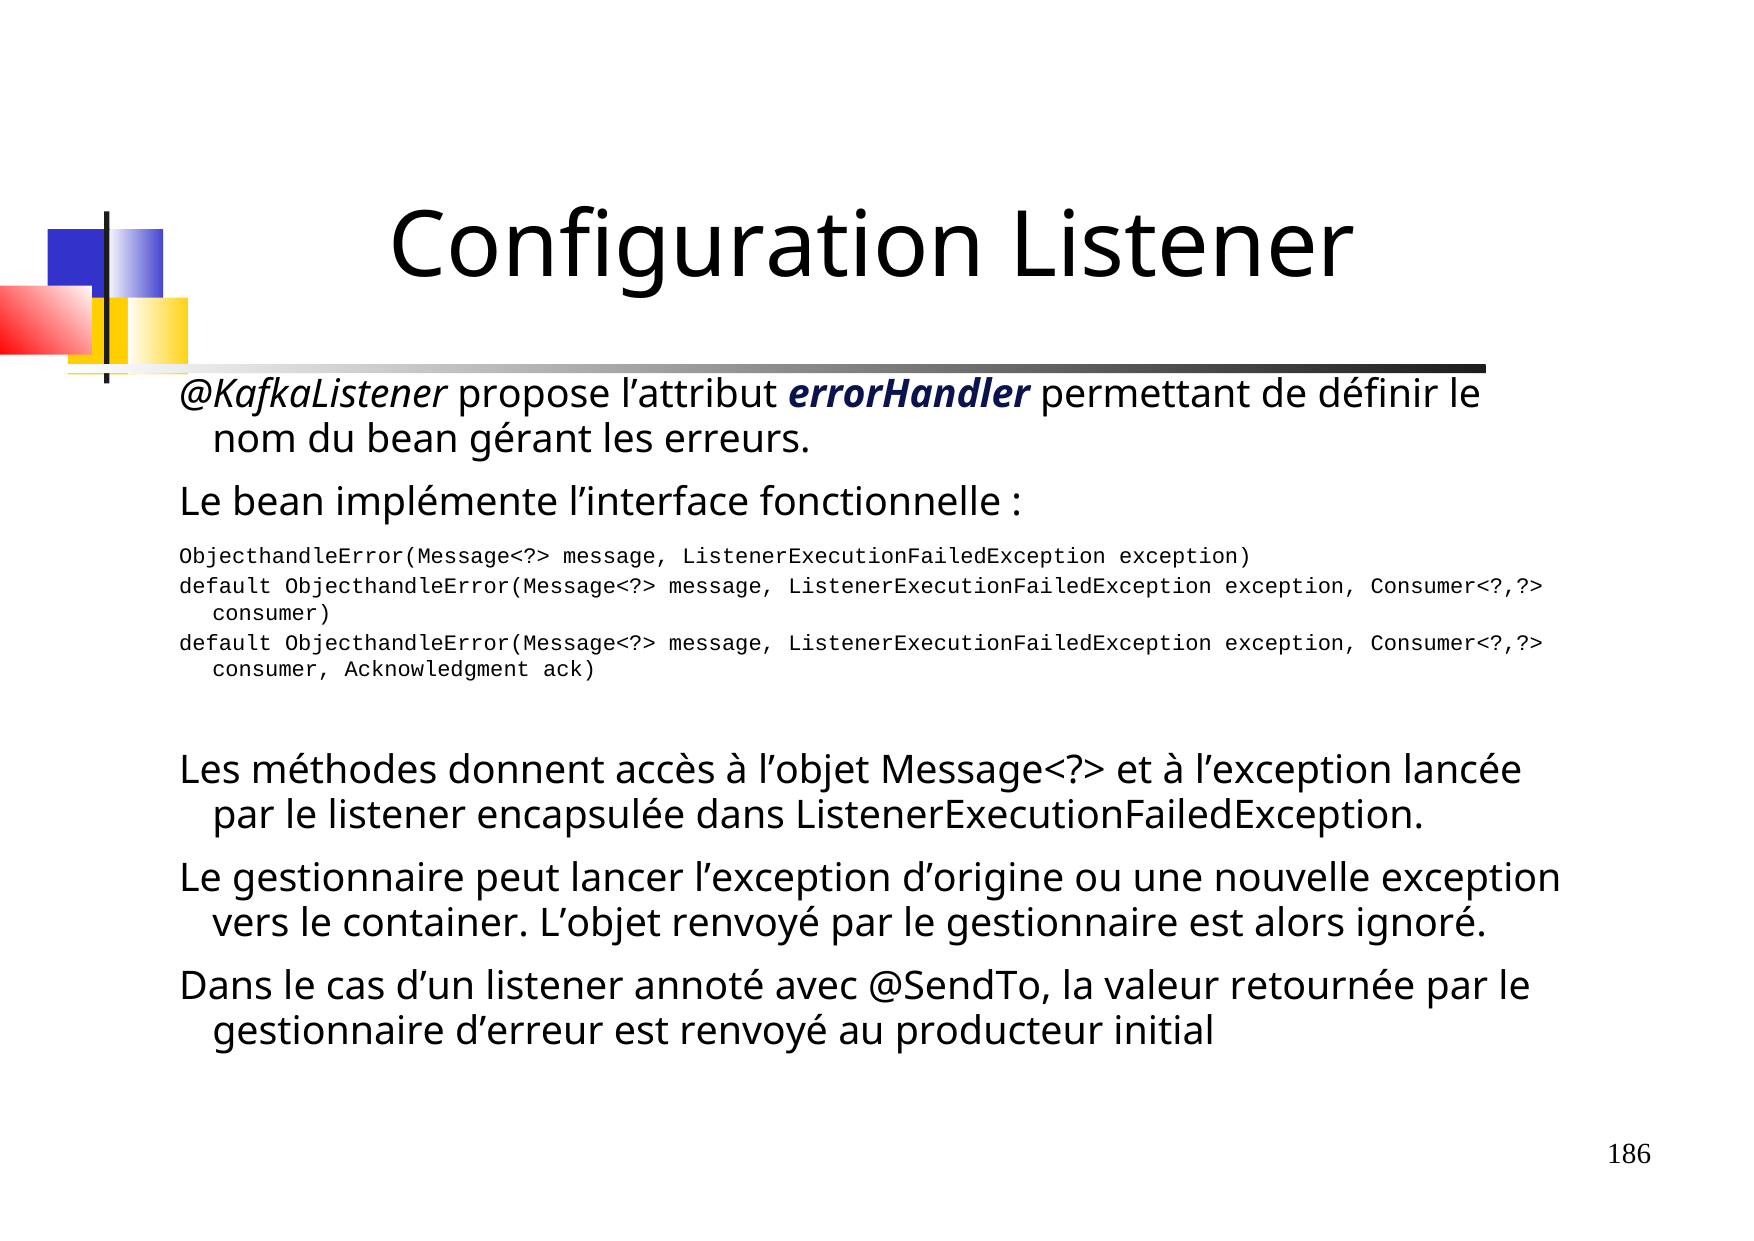

# Configuration Listener
@KafkaListener propose l’attribut errorHandler permettant de définir le nom du bean gérant les erreurs.
Le bean implémente l’interface fonctionnelle :
ObjecthandleError(Message<?> message, ListenerExecutionFailedException exception)
default ObjecthandleError(Message<?> message, ListenerExecutionFailedException exception, Consumer<?,?> consumer)
default ObjecthandleError(Message<?> message, ListenerExecutionFailedException exception, Consumer<?,?> consumer, Acknowledgment ack)
Les méthodes donnent accès à l’objet Message<?> et à l’exception lancée par le listener encapsulée dans ListenerExecutionFailedException.
Le gestionnaire peut lancer l’exception d’origine ou une nouvelle exception vers le container. L’objet renvoyé par le gestionnaire est alors ignoré.
Dans le cas d’un listener annoté avec @SendTo, la valeur retournée par le gestionnaire d’erreur est renvoyé au producteur initial